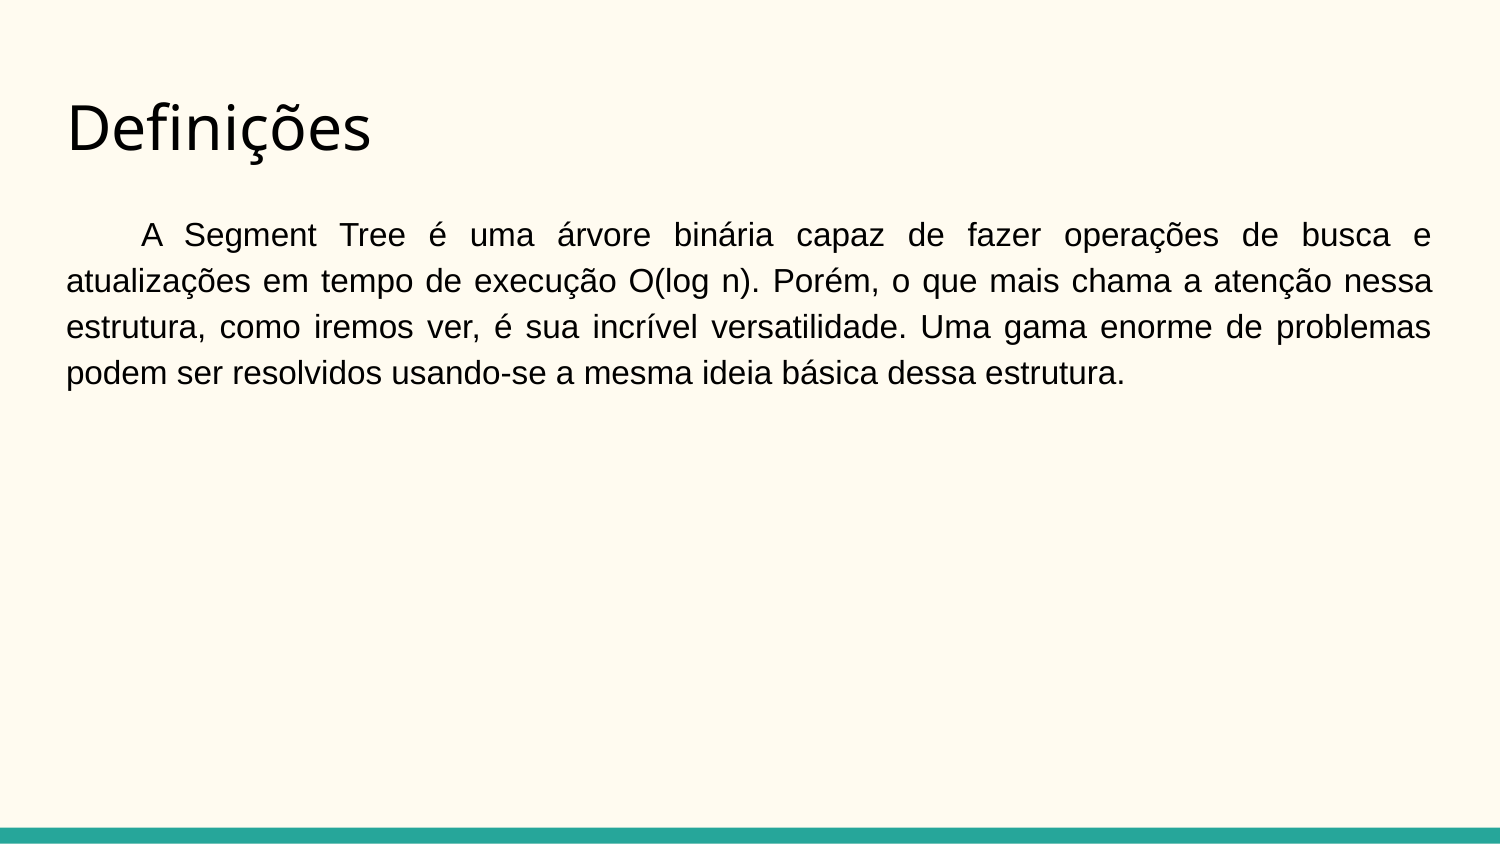

# Definições
	A Segment Tree é uma árvore binária capaz de fazer operações de busca e atualizações em tempo de execução O(log n). Porém, o que mais chama a atenção nessa estrutura, como iremos ver, é sua incrível versatilidade. Uma gama enorme de problemas podem ser resolvidos usando-se a mesma ideia básica dessa estrutura.